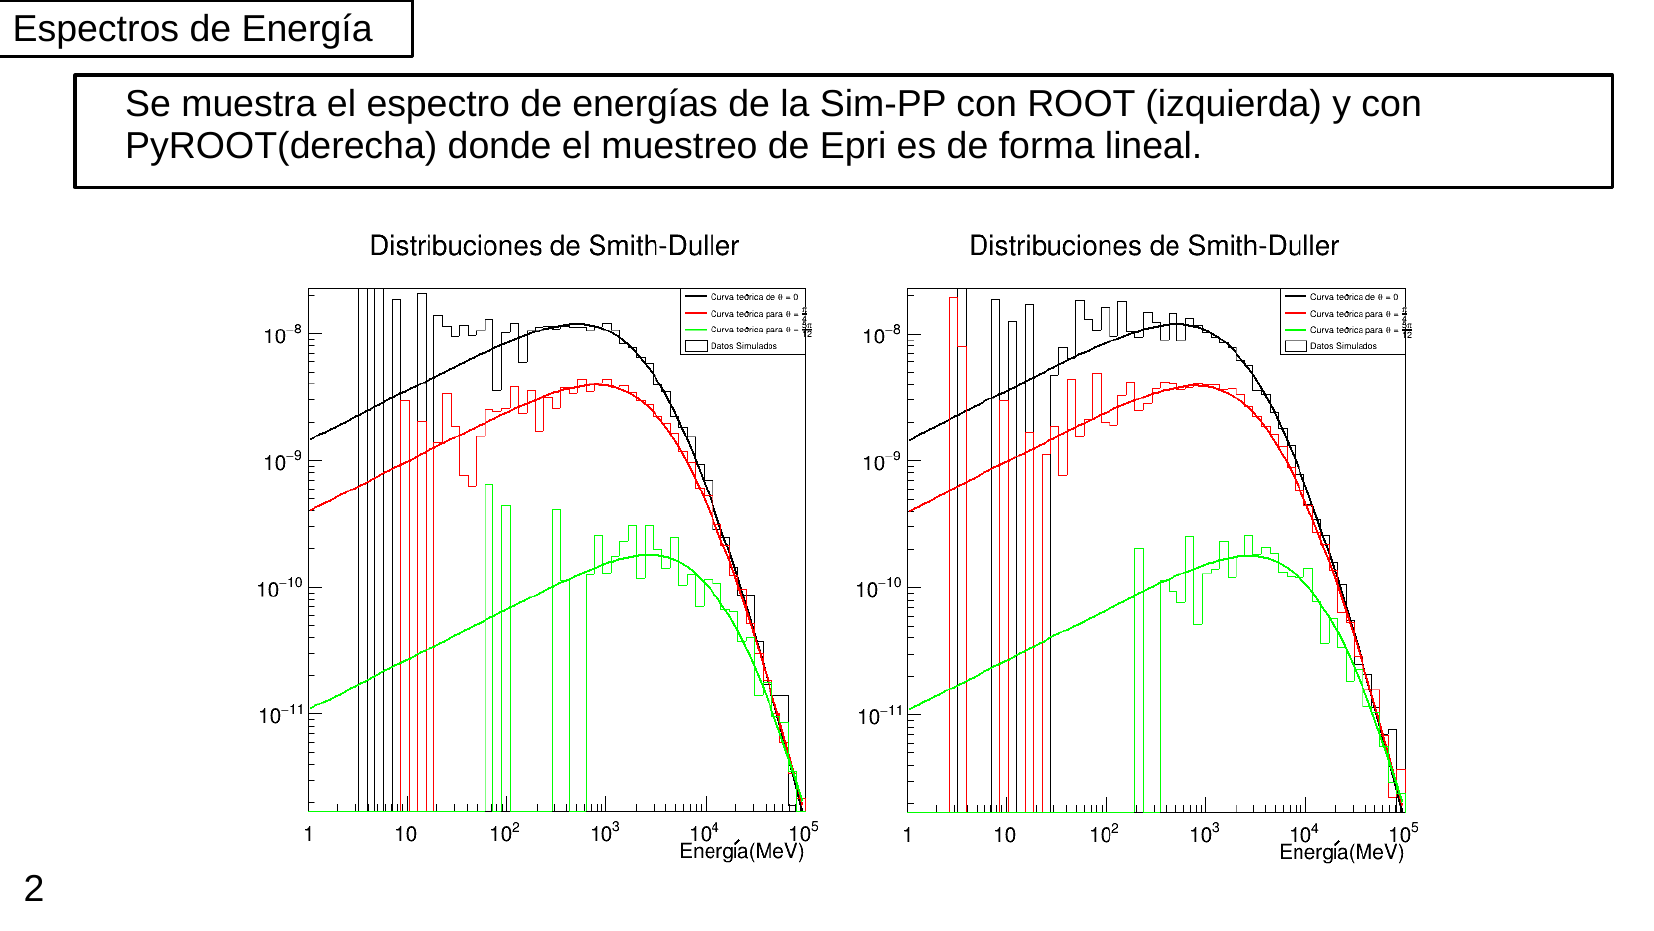

Espectros de Energía
Se muestra el espectro de energías de la Sim-PP con ROOT (izquierda) y con PyROOT(derecha) donde el muestreo de Epri es de forma lineal.